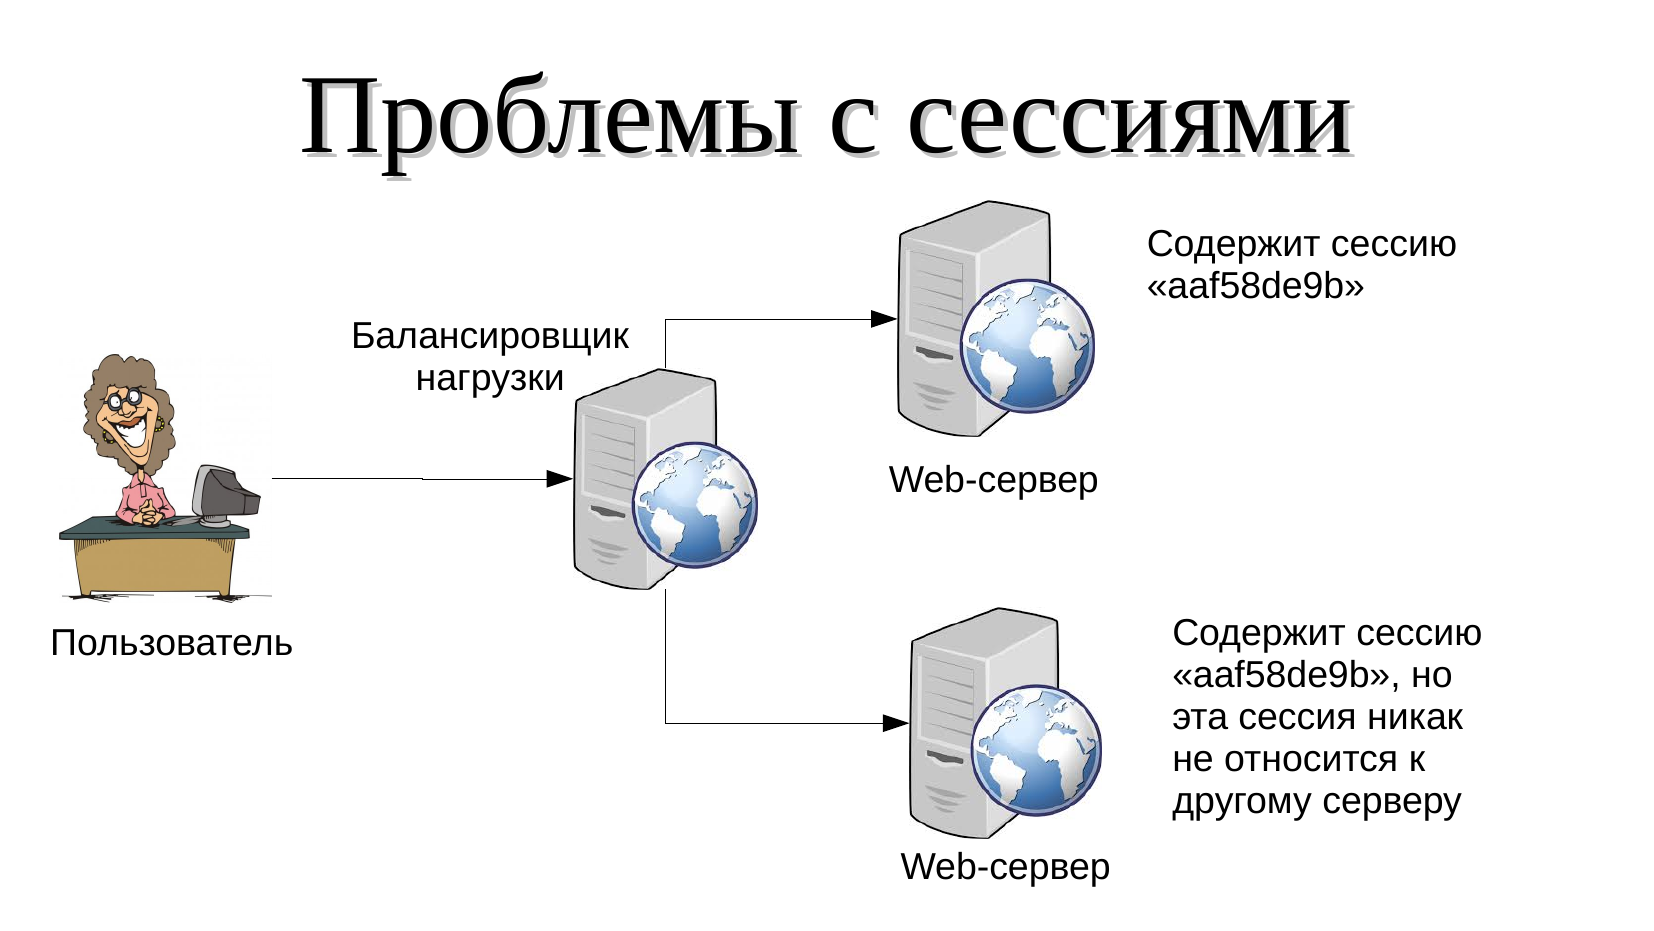

# Проблемы с сессиями
Содержит сессию
«aaf58de9b»
Балансировщик нагрузки
Web-сервер
Содержит сессию
«aaf58de9b», но эта сессия никак не относится к другому серверу
Пользователь
Web-сервер